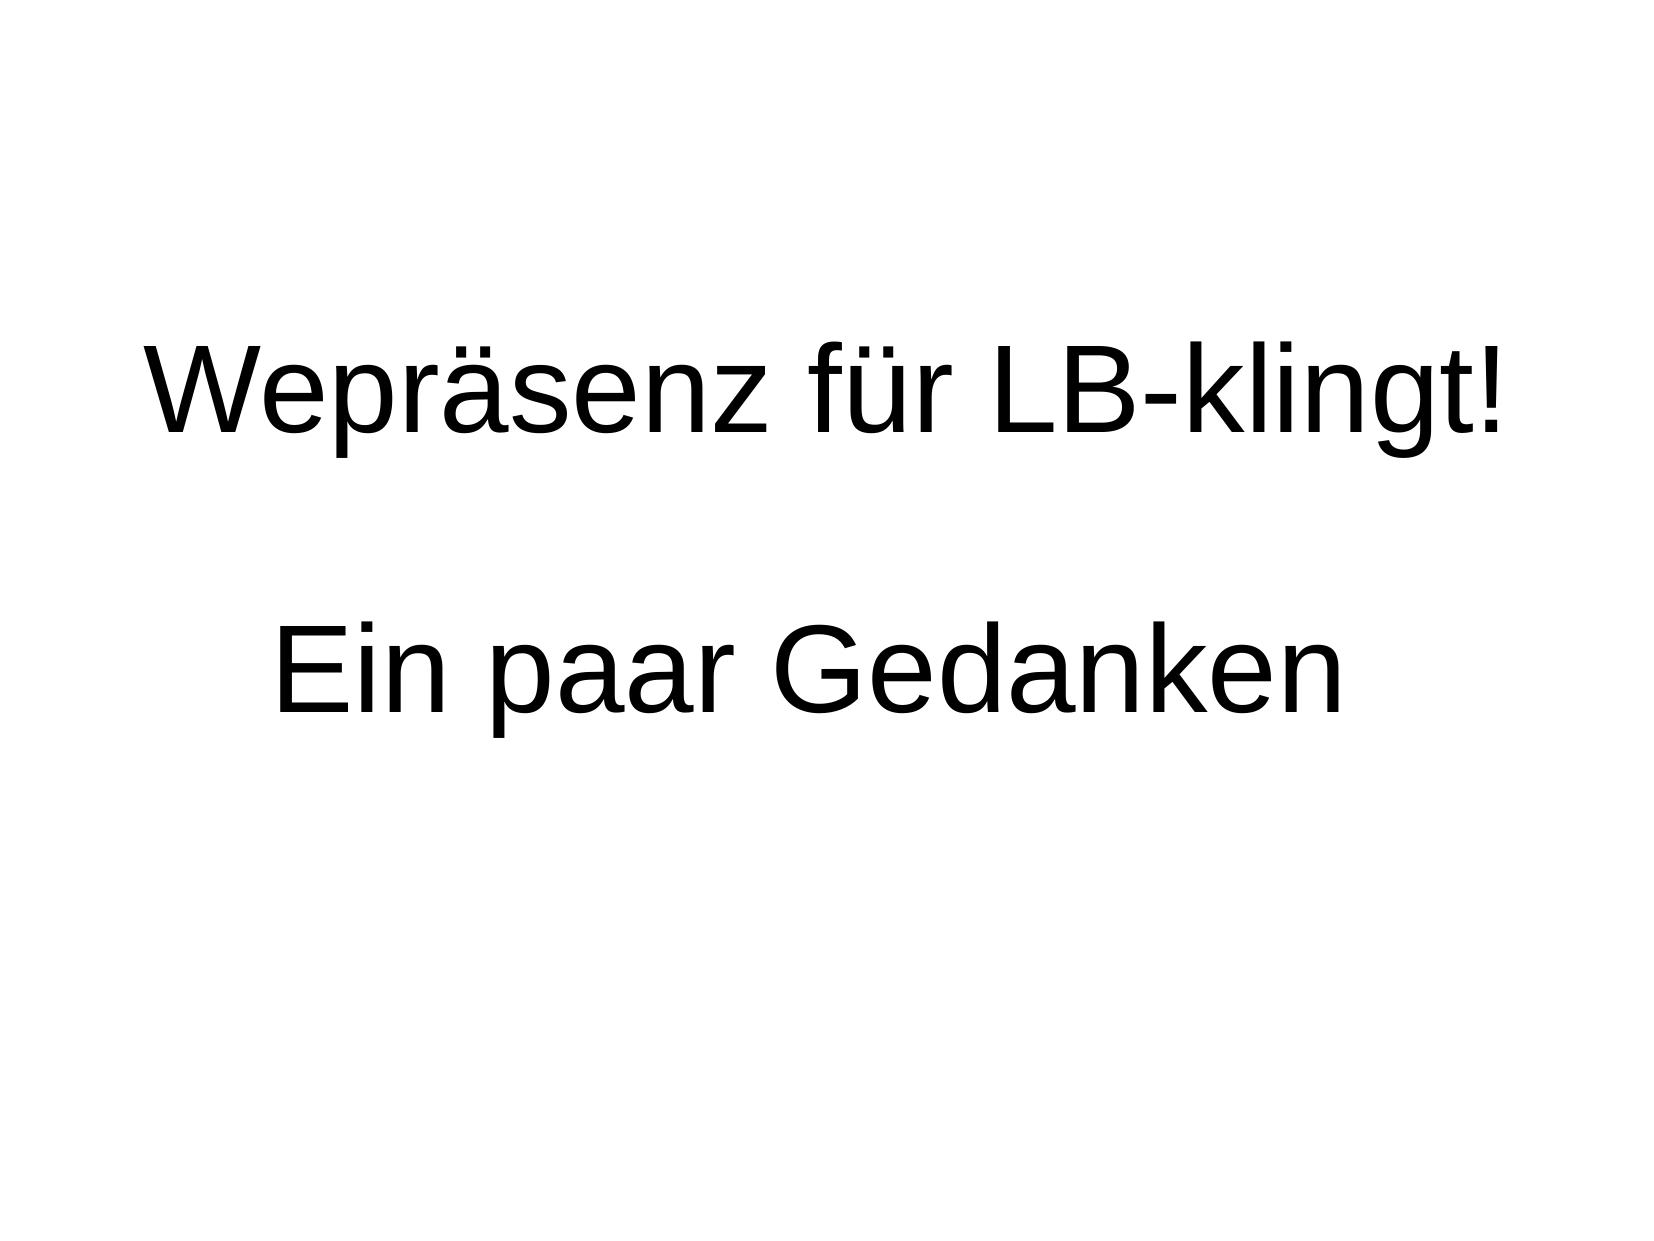

#
Wepräsenz für LB-klingt!
Ein paar Gedanken